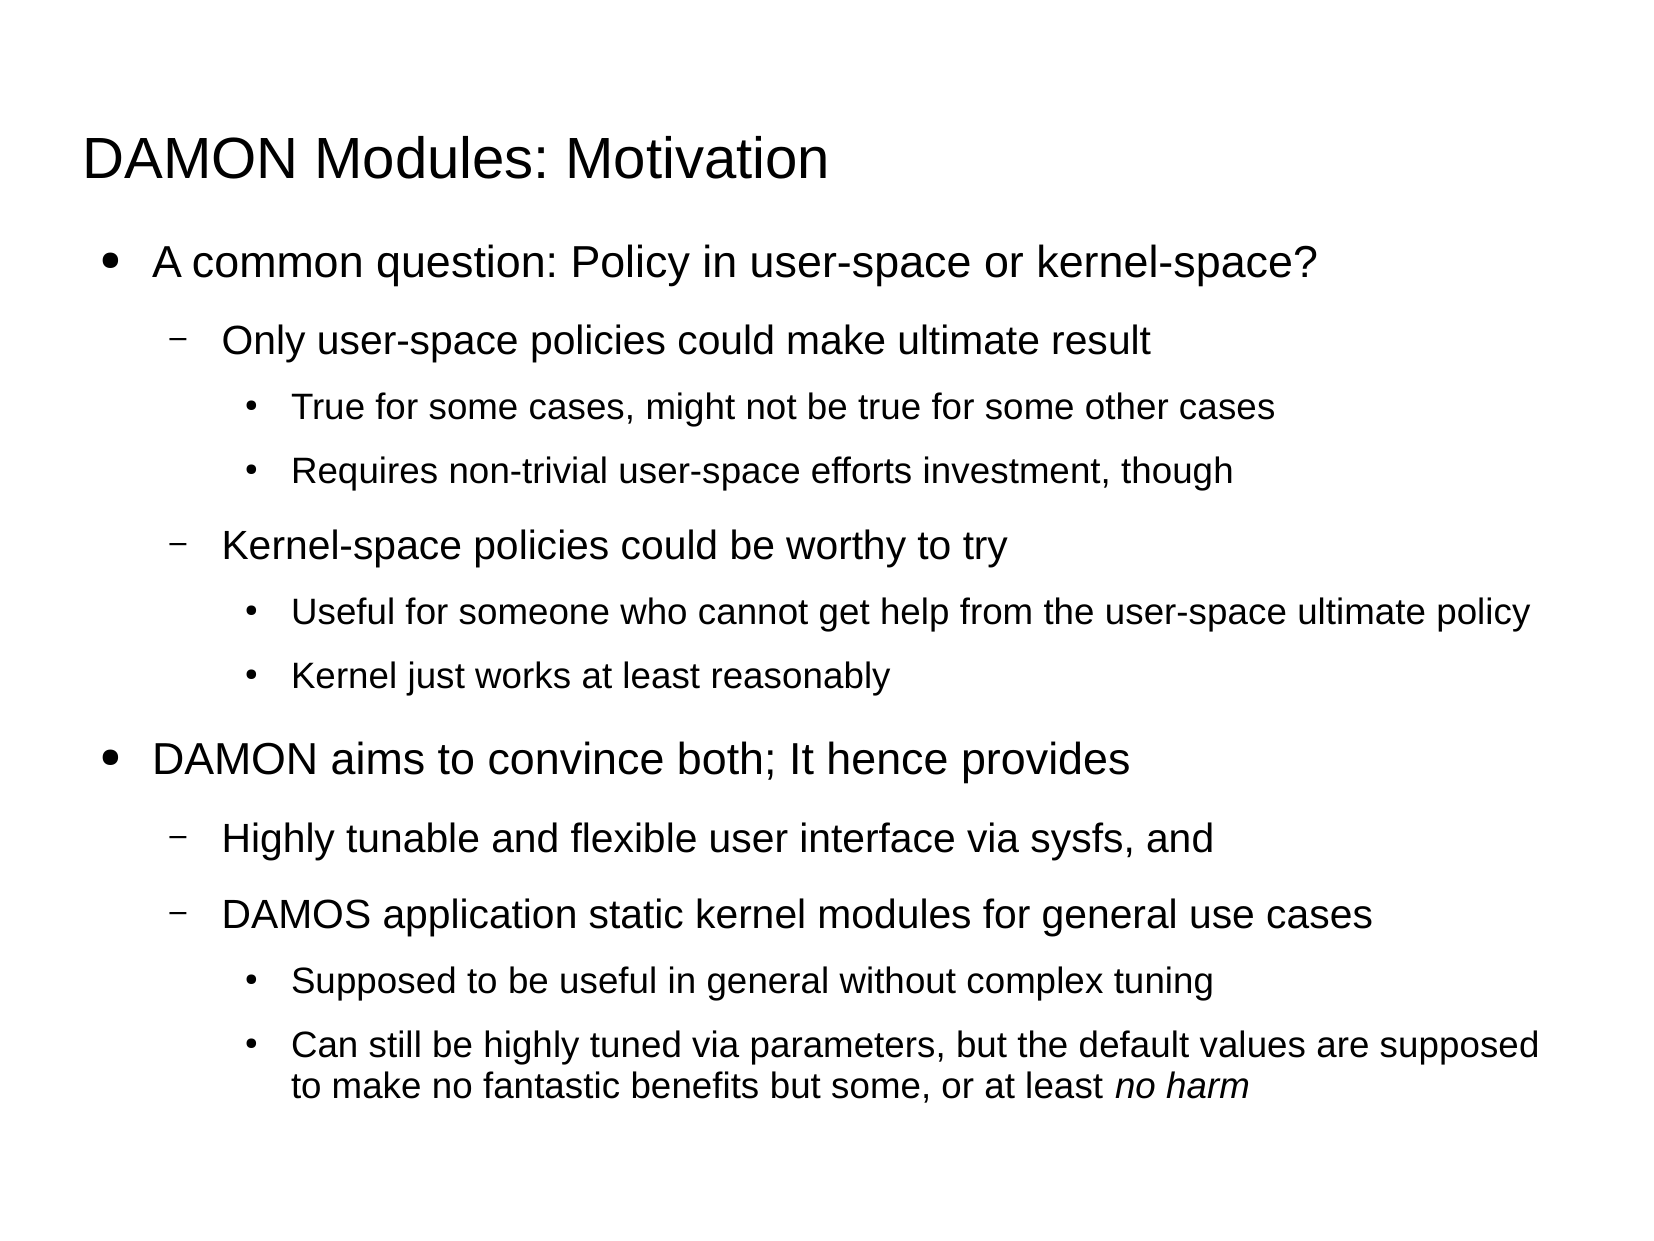

# DAMON Modules: Motivation
A common question: Policy in user-space or kernel-space?
Only user-space policies could make ultimate result
True for some cases, might not be true for some other cases
Requires non-trivial user-space efforts investment, though
Kernel-space policies could be worthy to try
Useful for someone who cannot get help from the user-space ultimate policy
Kernel just works at least reasonably
DAMON aims to convince both; It hence provides
Highly tunable and flexible user interface via sysfs, and
DAMOS application static kernel modules for general use cases
Supposed to be useful in general without complex tuning
Can still be highly tuned via parameters, but the default values are supposed to make no fantastic benefits but some, or at least no harm